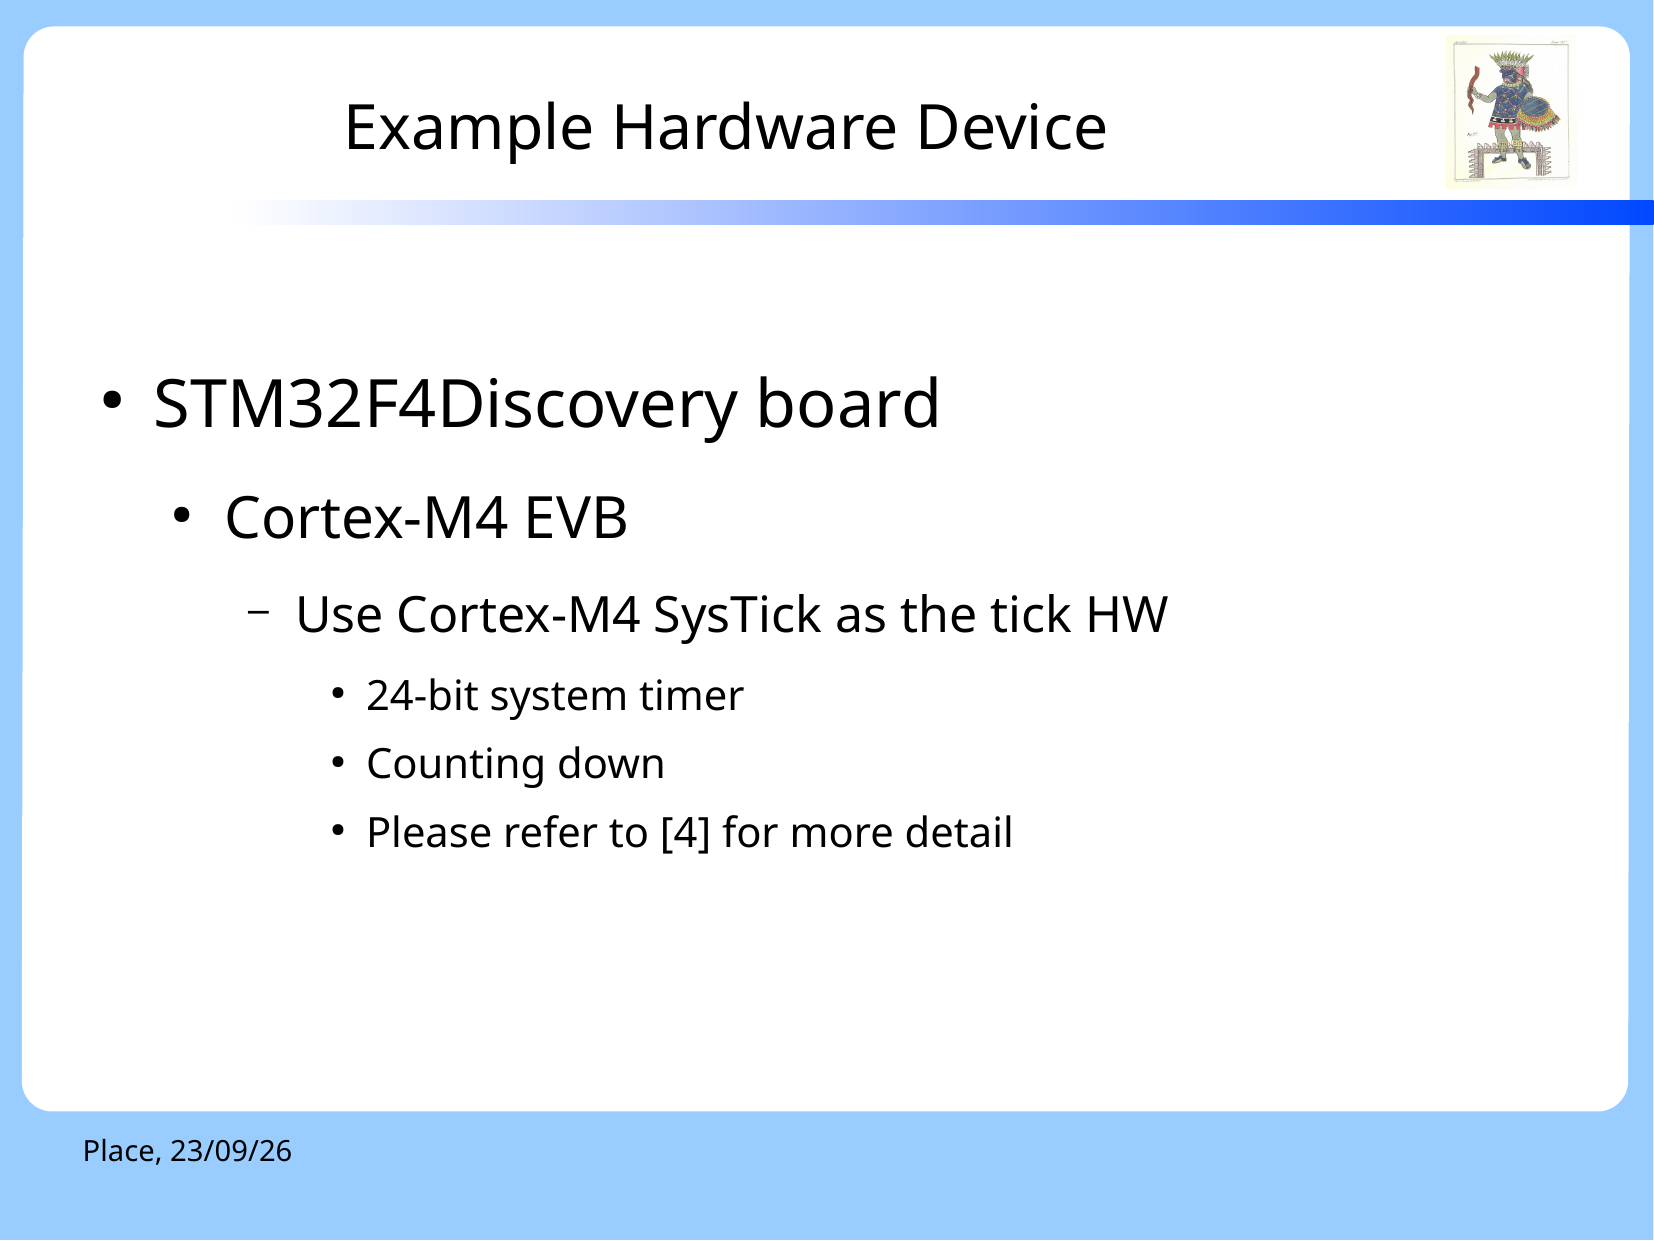

# Example Hardware Device
STM32F4Discovery board
Cortex-M4 EVB
Use Cortex-M4 SysTick as the tick HW
24-bit system timer
Counting down
Please refer to [4] for more detail